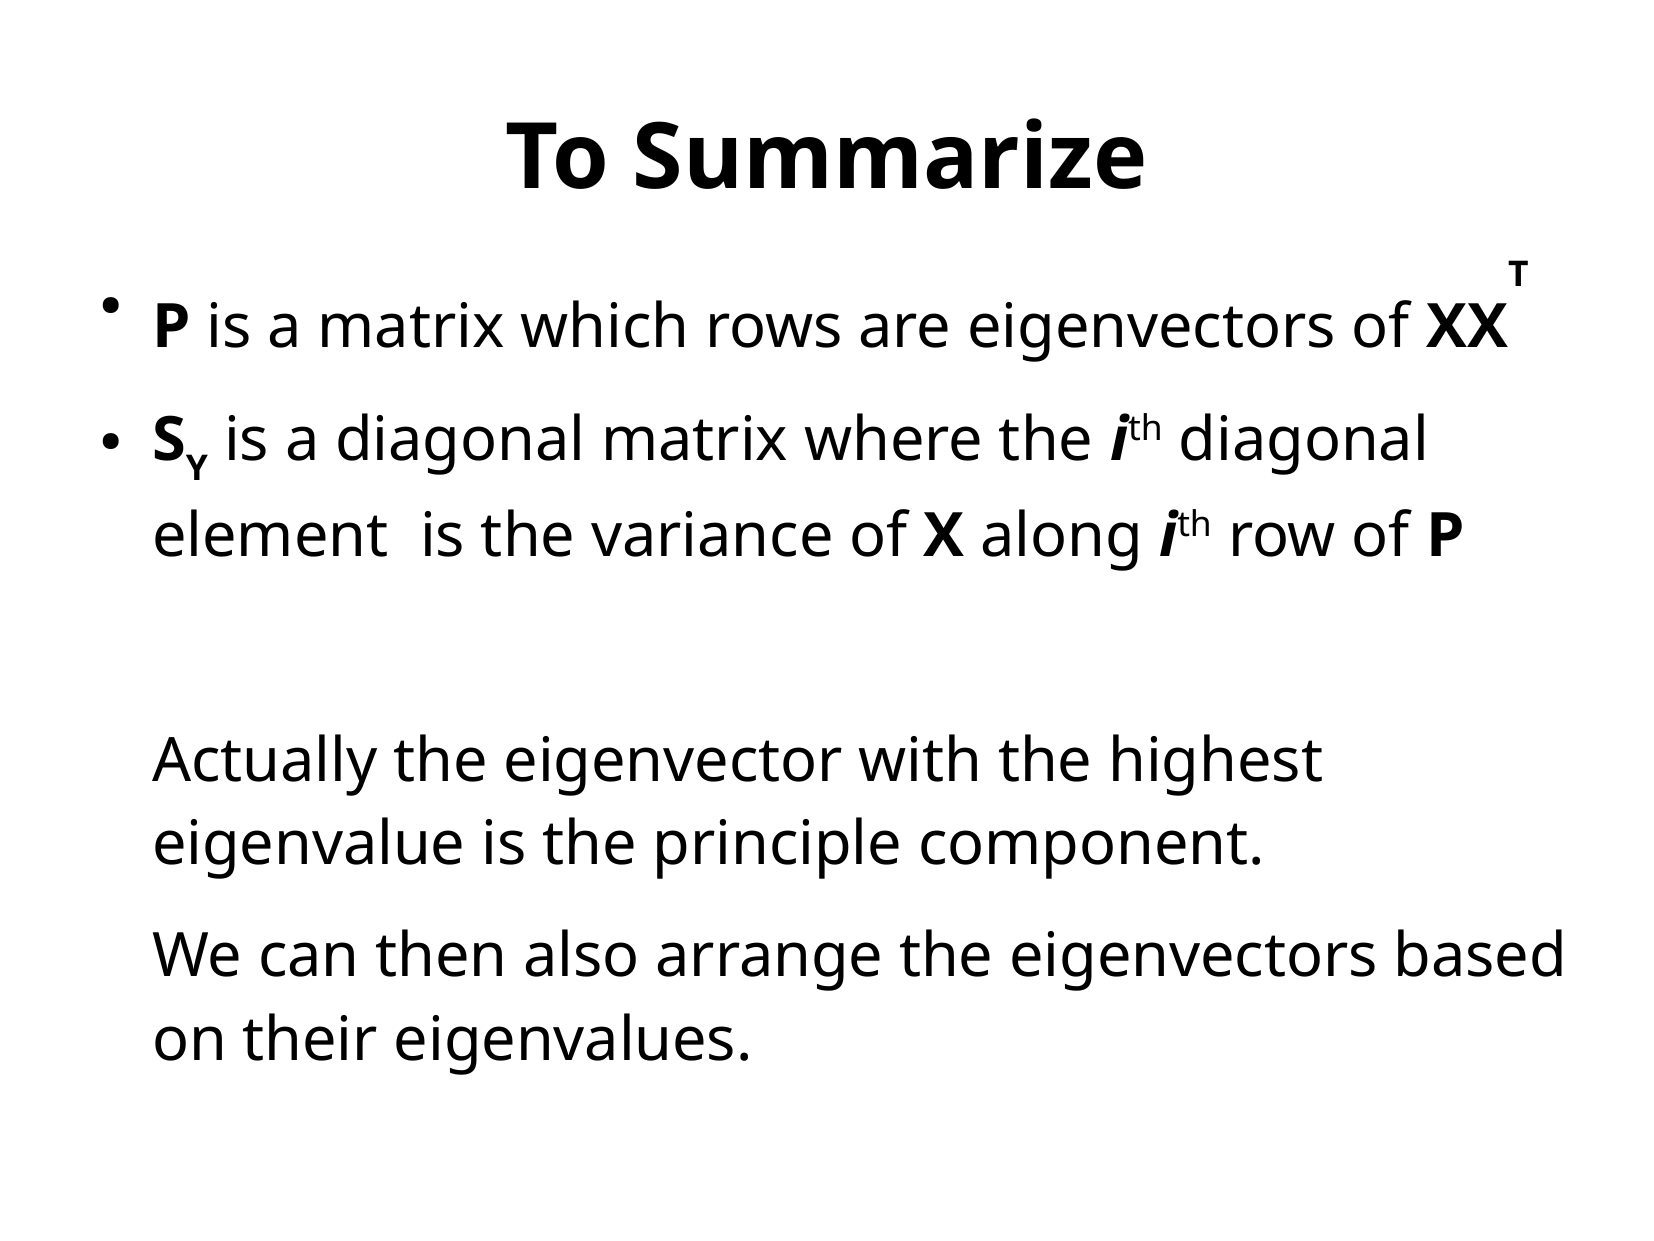

# To Summarize
P is a matrix which rows are eigenvectors of XXT
SY is a diagonal matrix where the ith diagonal element is the variance of X along ith row of P
Actually the eigenvector with the highest eigenvalue is the principle component.
We can then also arrange the eigenvectors based on their eigenvalues.